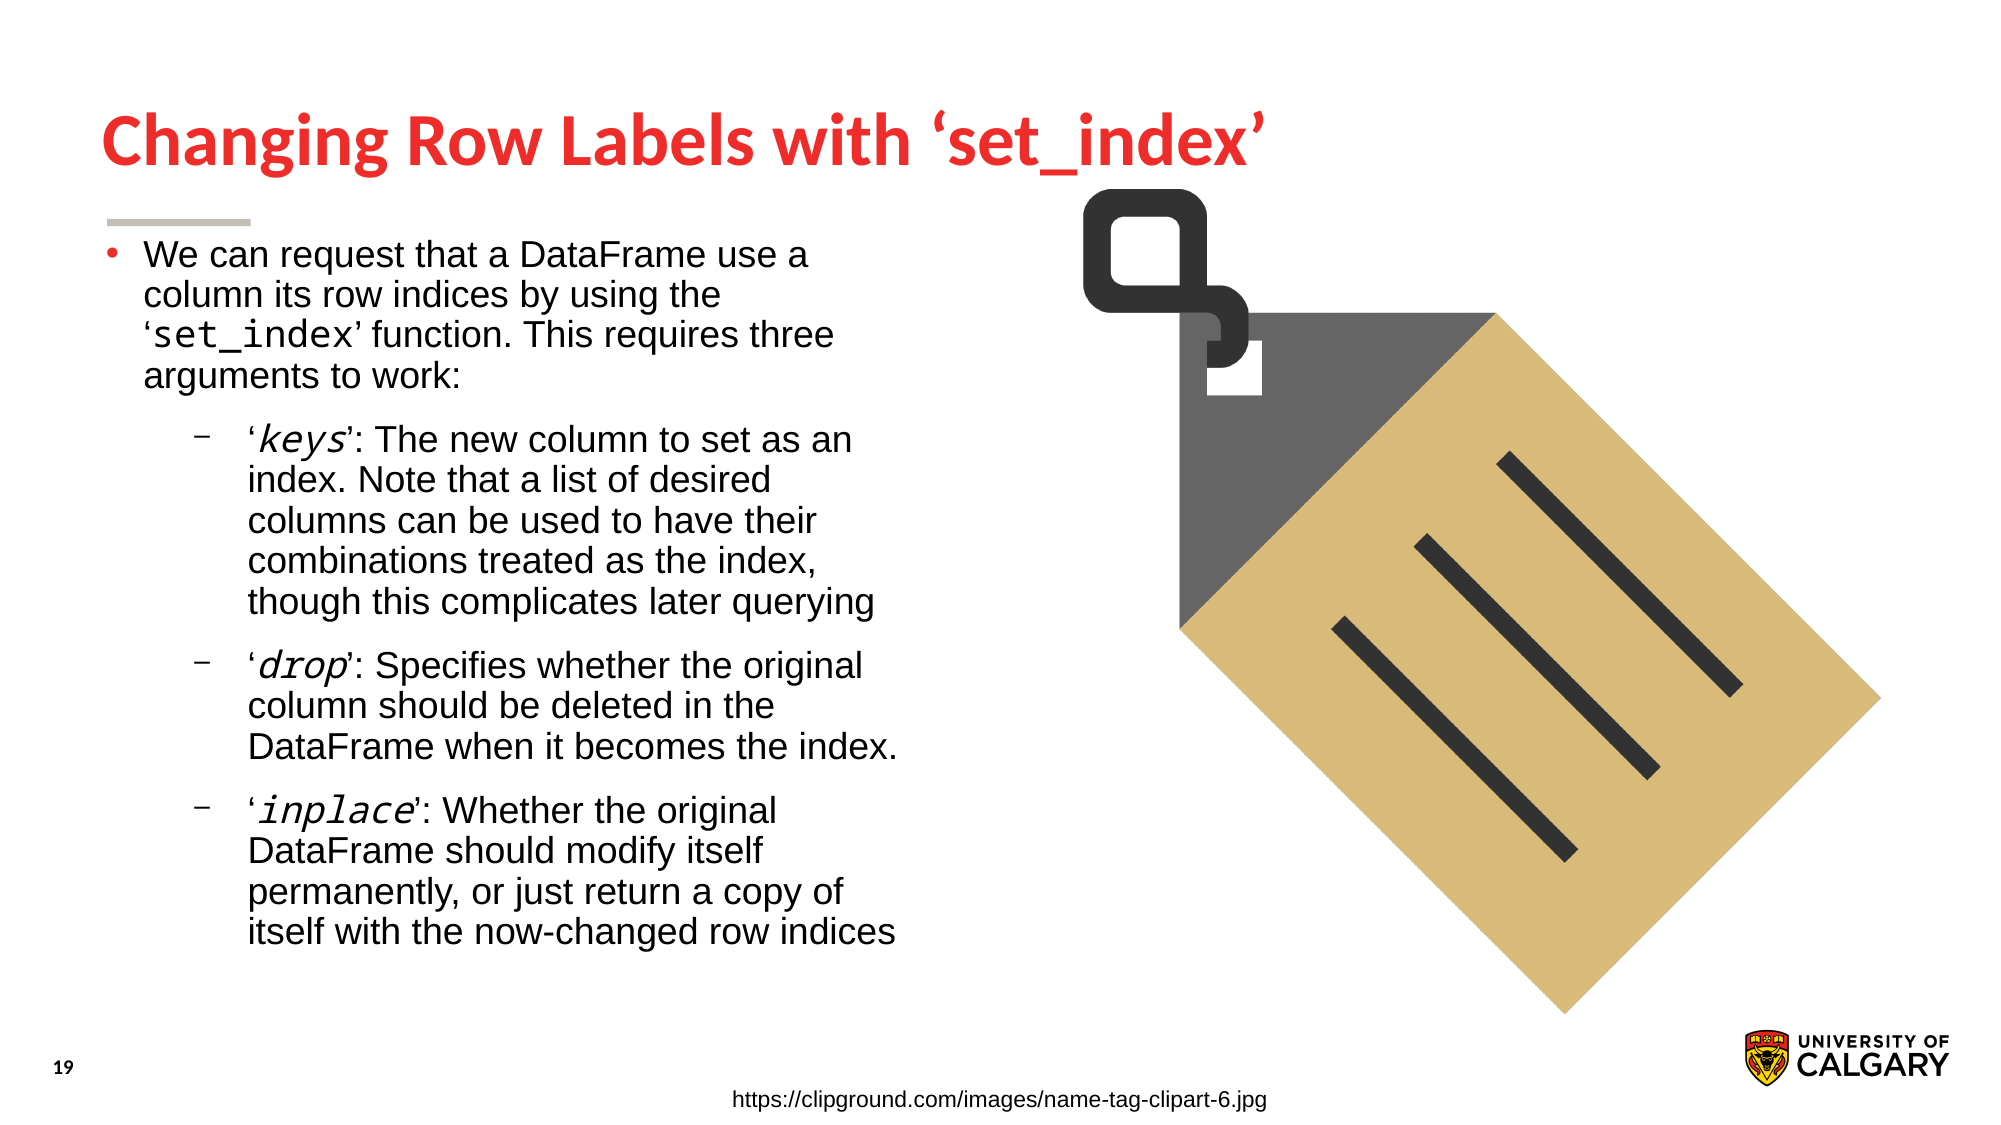

# Changing Row Labels with ‘set_index’
We can request that a DataFrame use a column its row indices by using the ‘set_index’ function. This requires three arguments to work:
‘keys’: The new column to set as an index. Note that a list of desired columns can be used to have their combinations treated as the index, though this complicates later querying
‘drop’: Specifies whether the original column should be deleted in the DataFrame when it becomes the index.
‘inplace’: Whether the original DataFrame should modify itself permanently, or just return a copy of itself with the now-changed row indices
https://clipground.com/images/name-tag-clipart-6.jpg